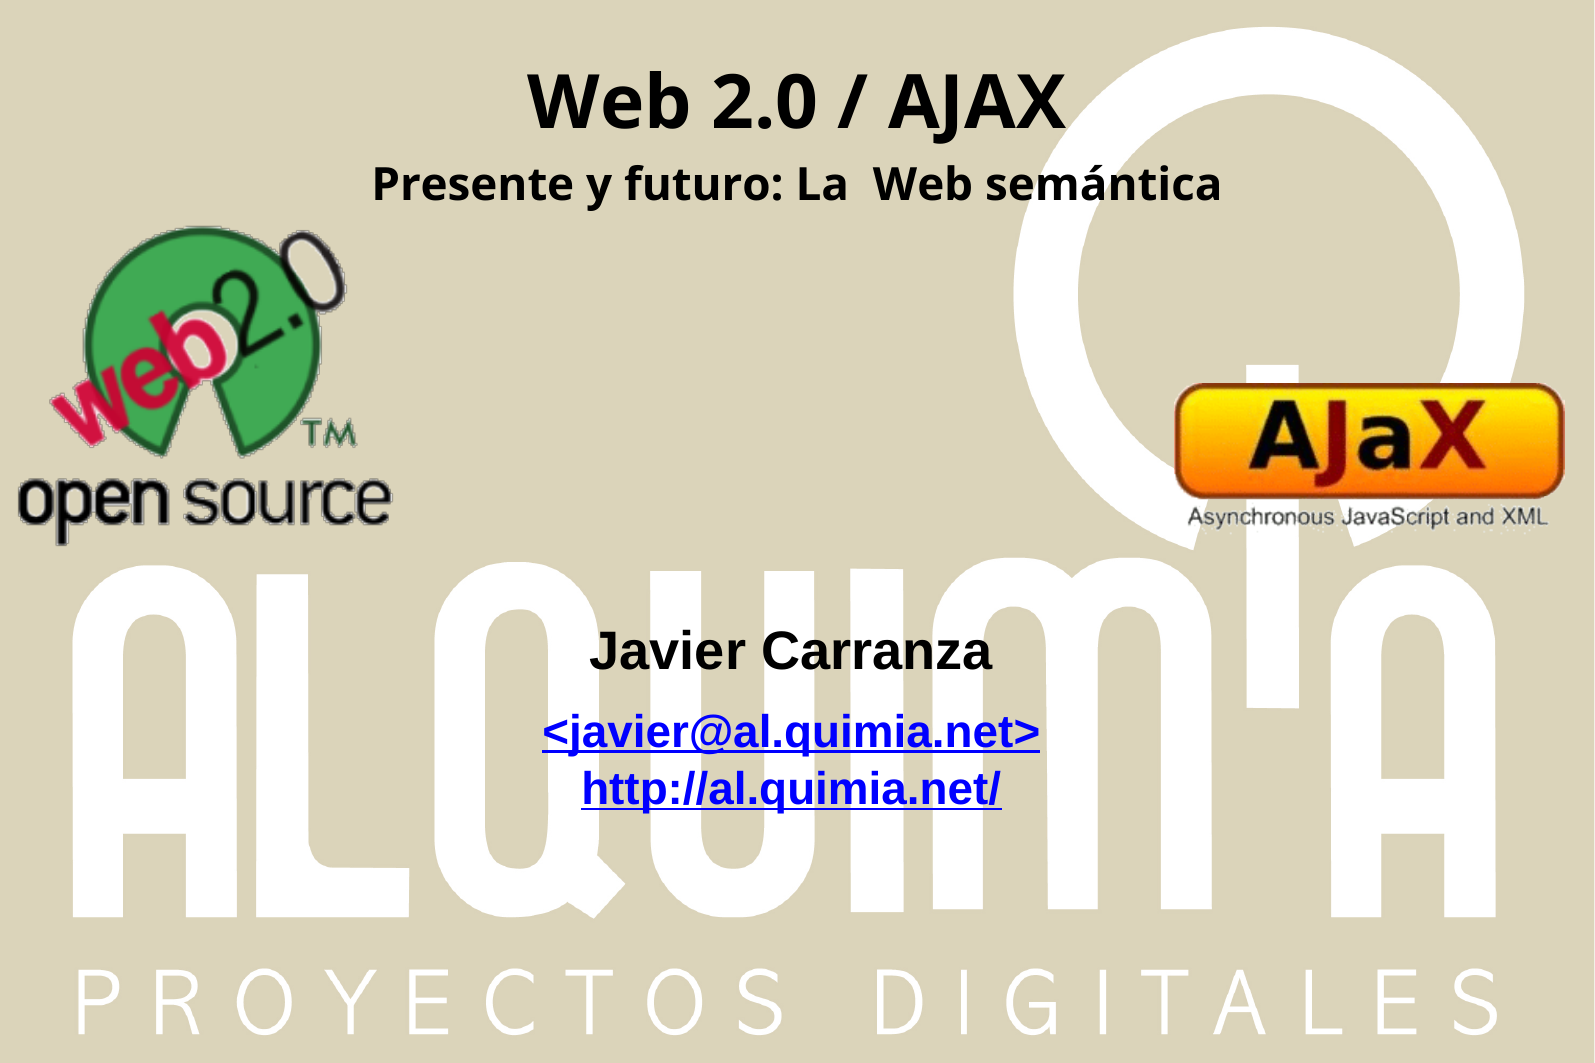

# Web 2.0 / AJAX Presente y futuro: La Web semántica
Javier Carranza
<javier@al.quimia.net>
http://al.quimia.net/